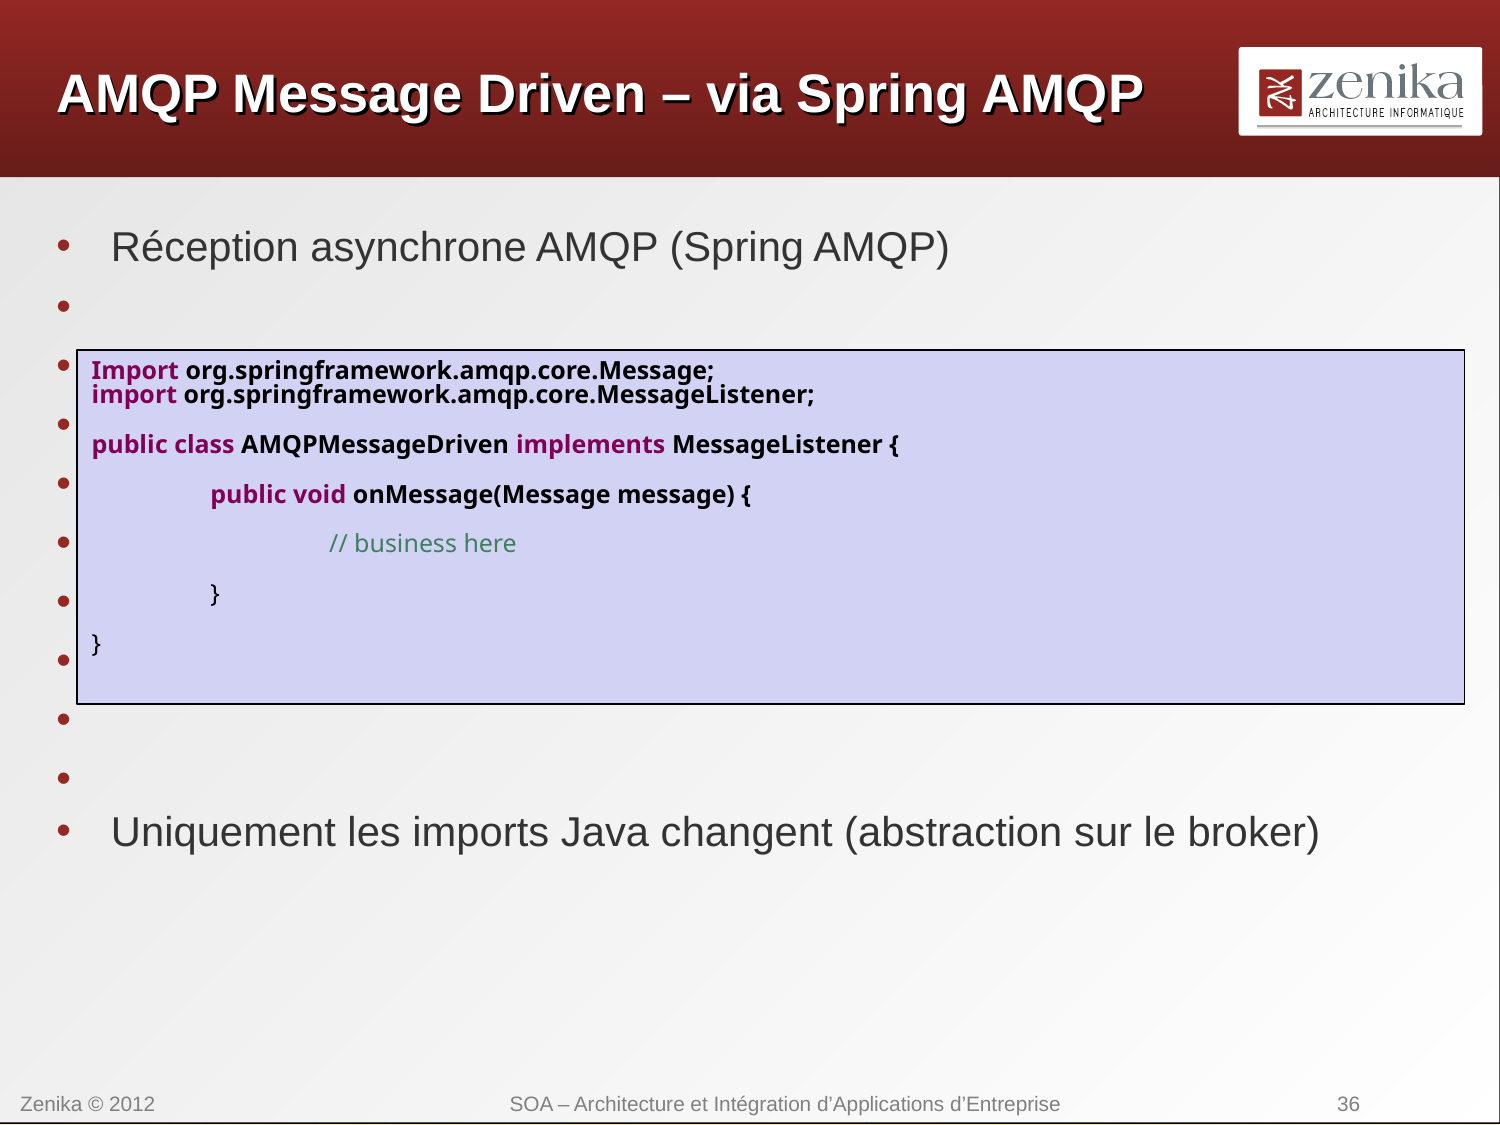

AMQP Message Driven – via Spring AMQP
Réception asynchrone AMQP (Spring AMQP)
Uniquement les imports Java changent (abstraction sur le broker)
Import org.springframework.amqp.core.Message;
import org.springframework.amqp.core.MessageListener;
public class AMQPMessageDriven implements MessageListener {
	public void onMessage(Message message) {
		// business here
	}
}